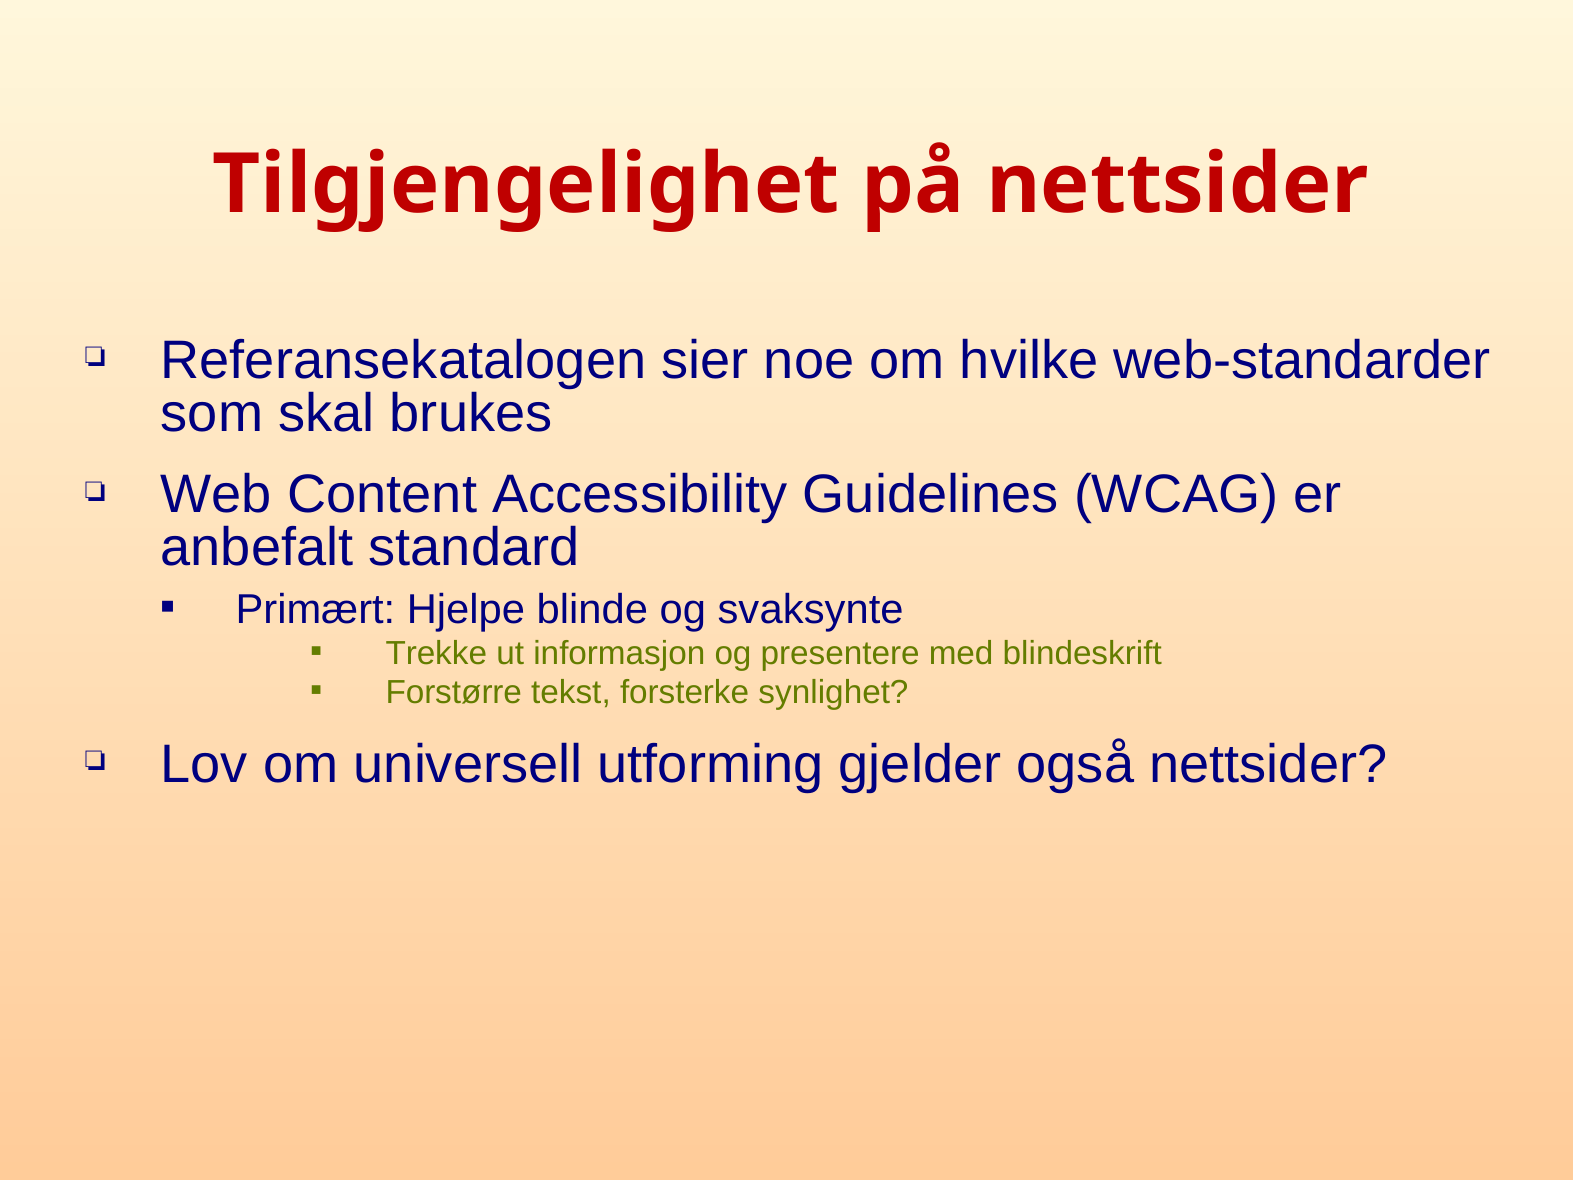

# Tilgjengelighet på nettsider
Referansekatalogen sier noe om hvilke web-standarder som skal brukes
Web Content Accessibility Guidelines (WCAG) er anbefalt standard
Primært: Hjelpe blinde og svaksynte
Trekke ut informasjon og presentere med blindeskrift
Forstørre tekst, forsterke synlighet?
Lov om universell utforming gjelder også nettsider?